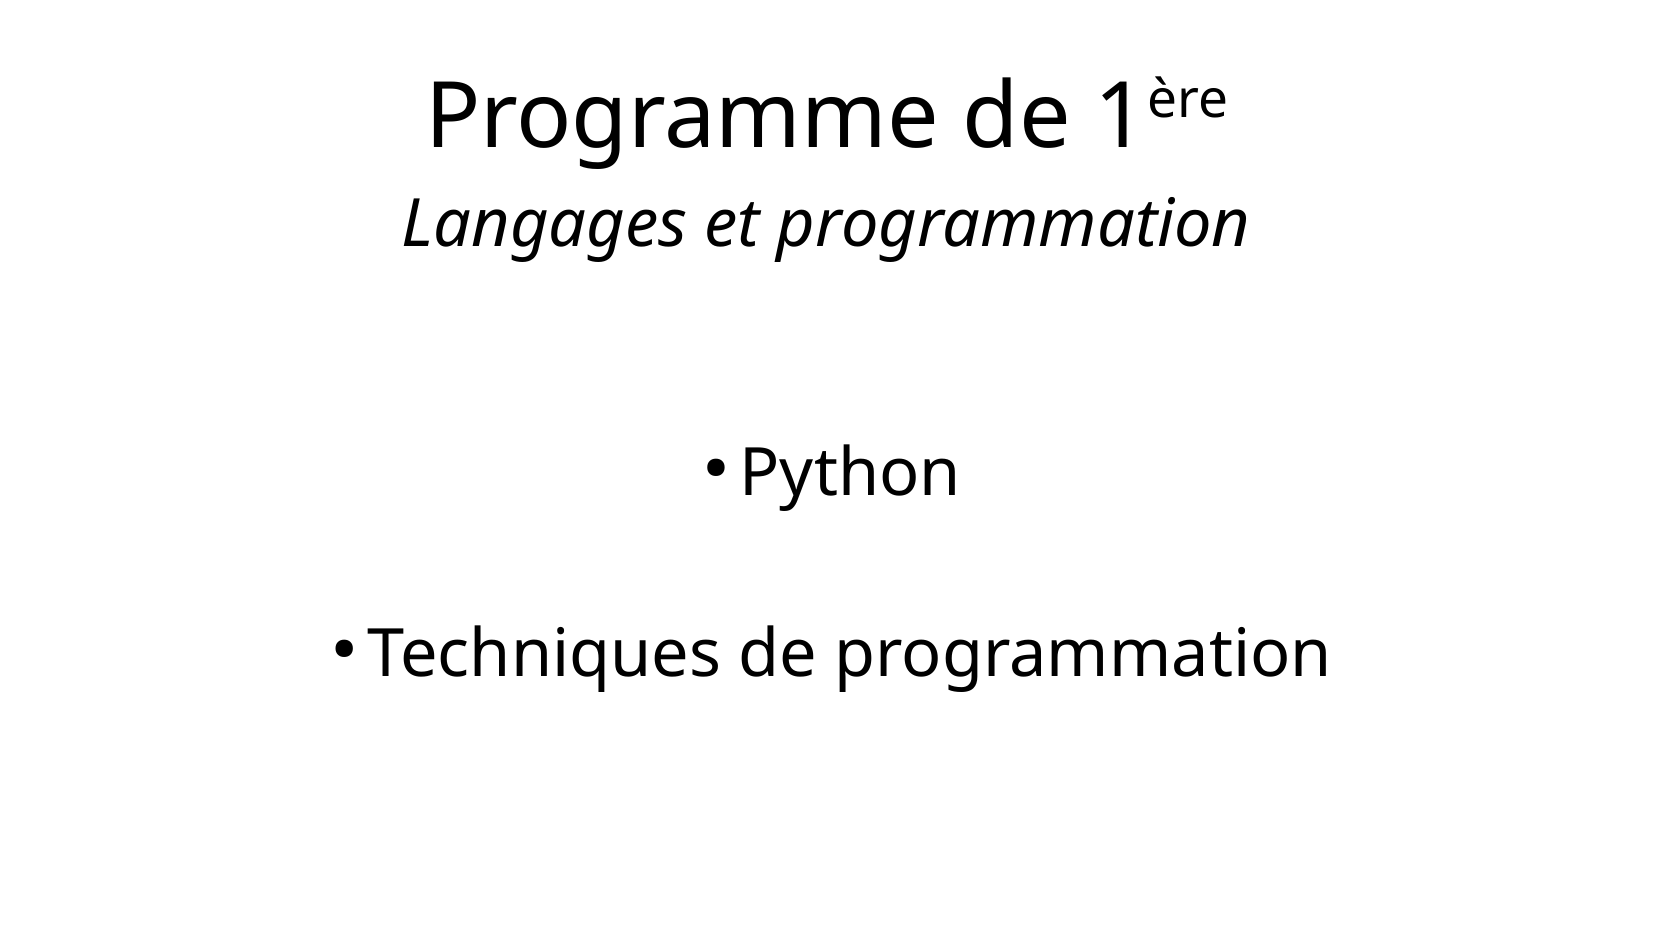

# Programme de 1ère Langages et programmation
Python
Techniques de programmation